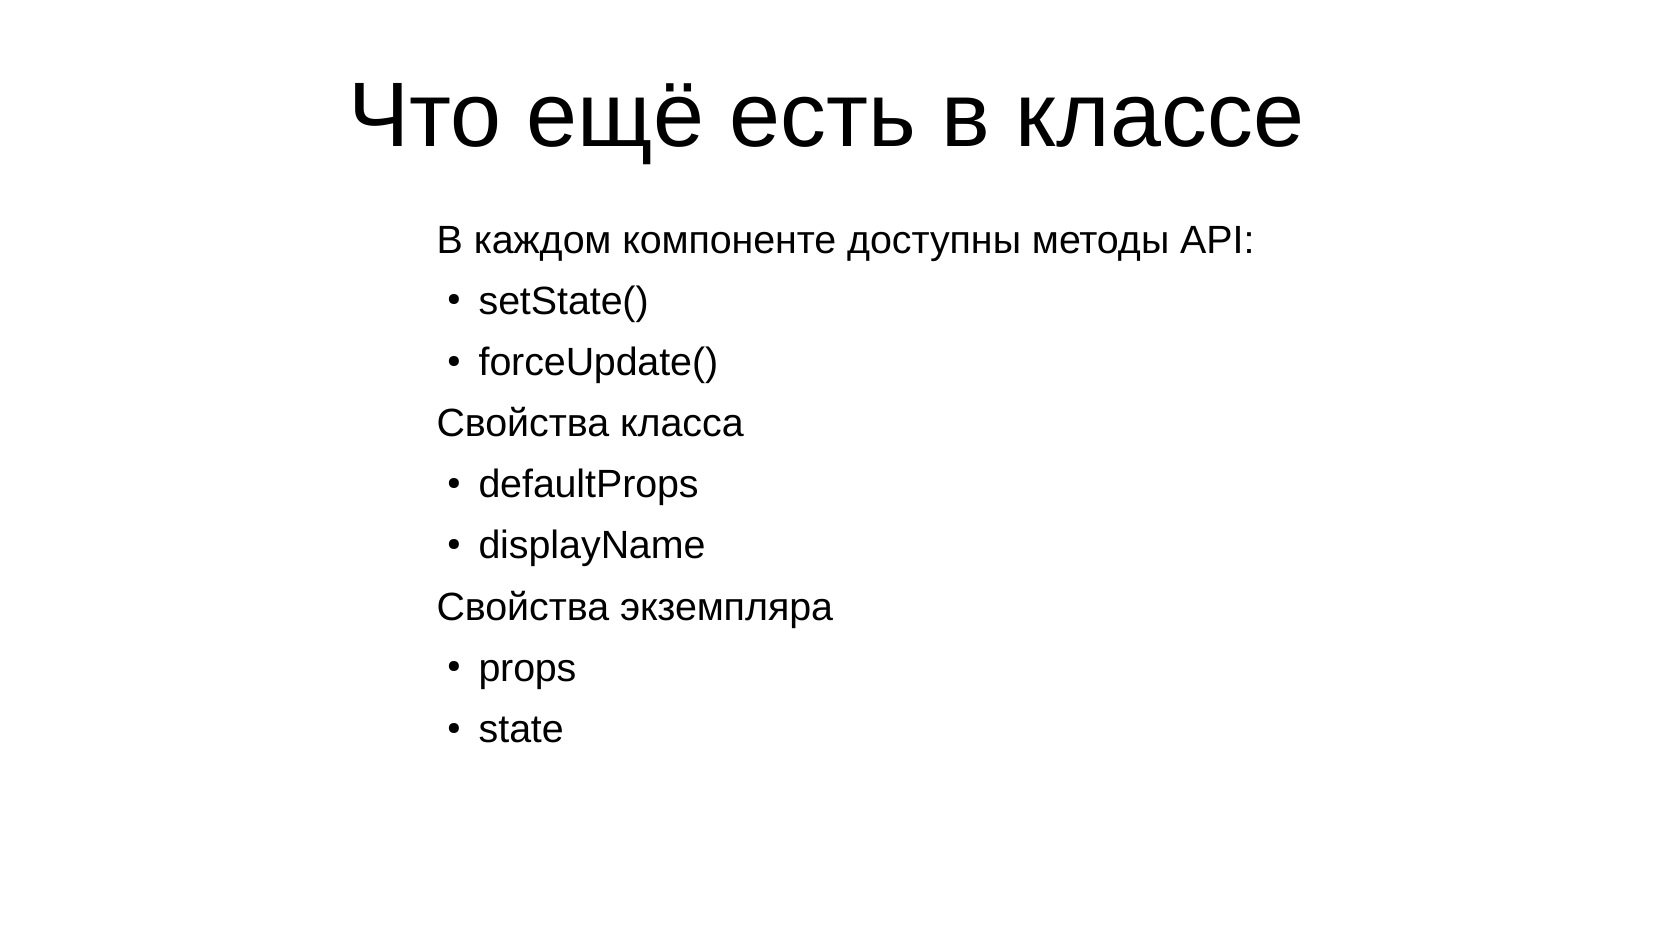

# Что ещё есть в классе
В каждом компоненте доступны методы API:
setState()
forceUpdate()
Свойства класса
defaultProps
displayName
Свойства экземпляра
props
state